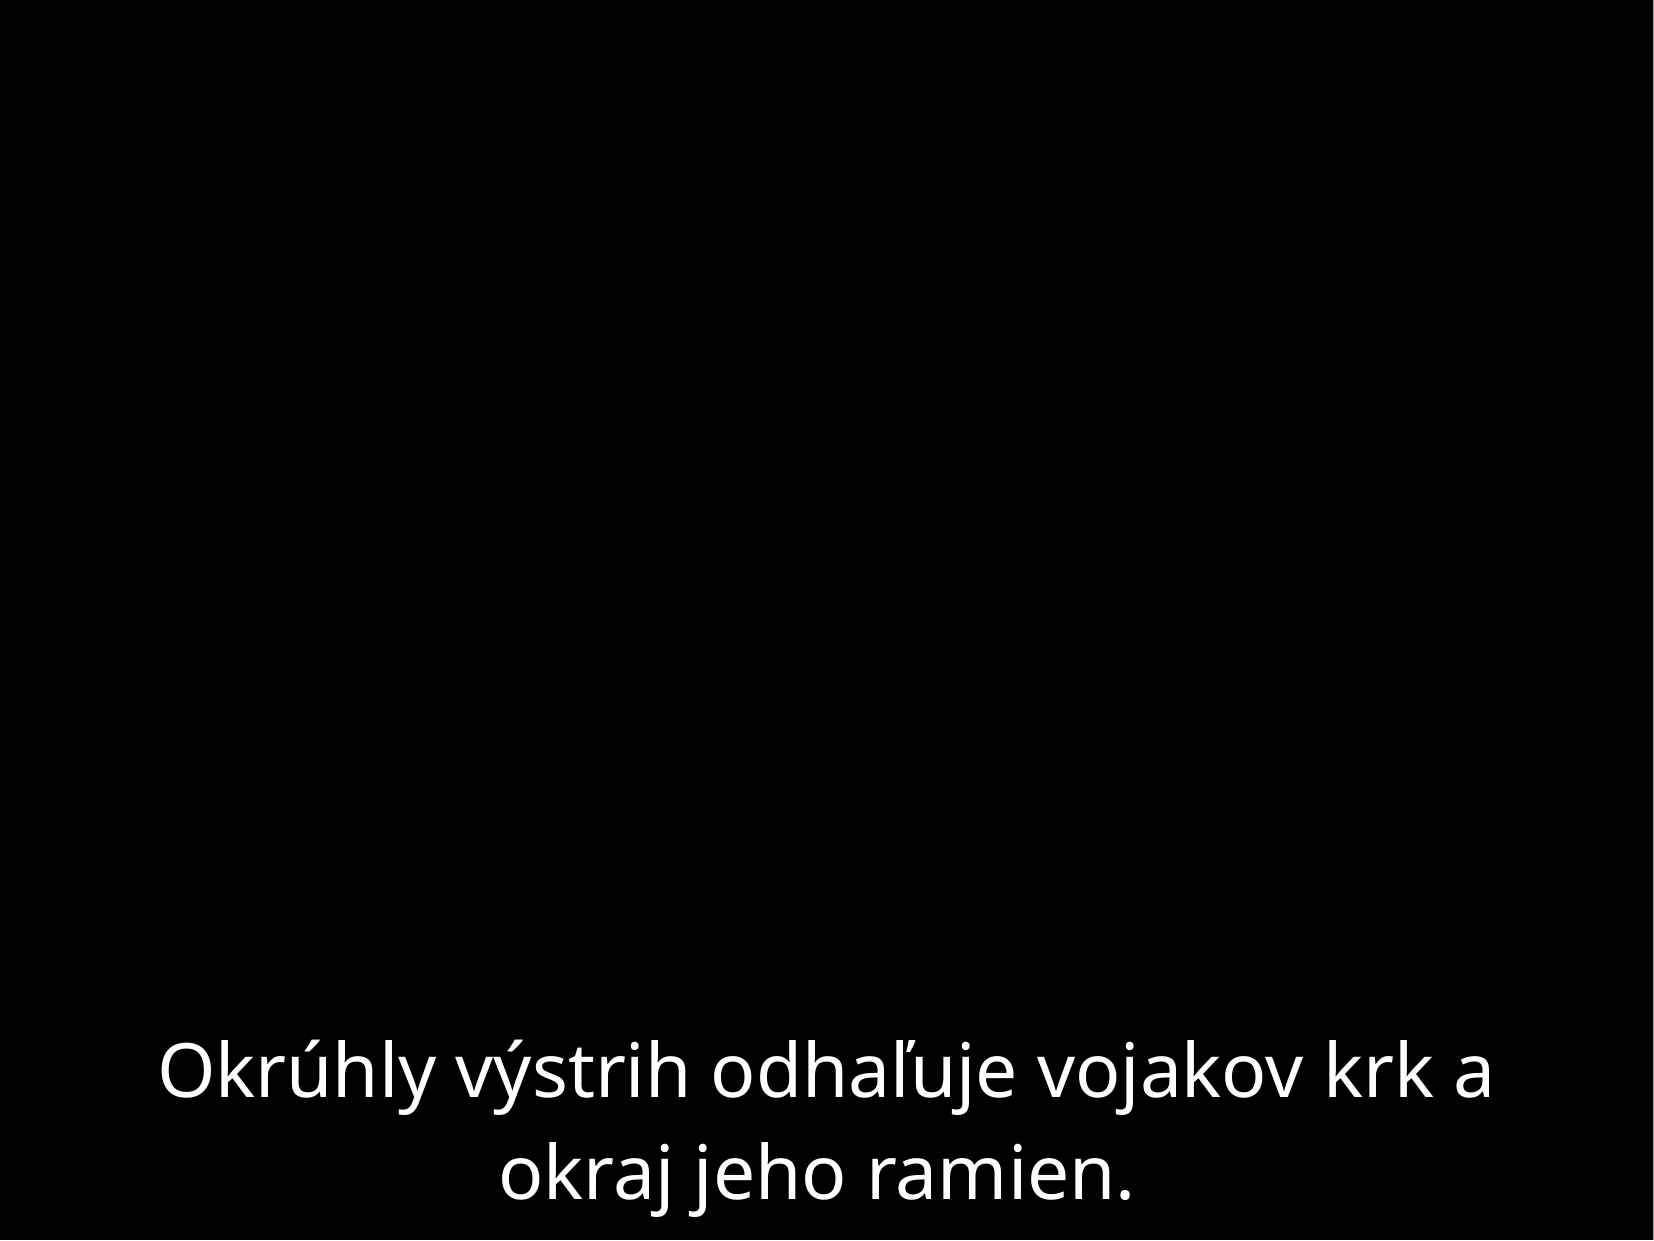

# Okrúhly výstrih odhaľuje vojakov krk a okraj jeho ramien.